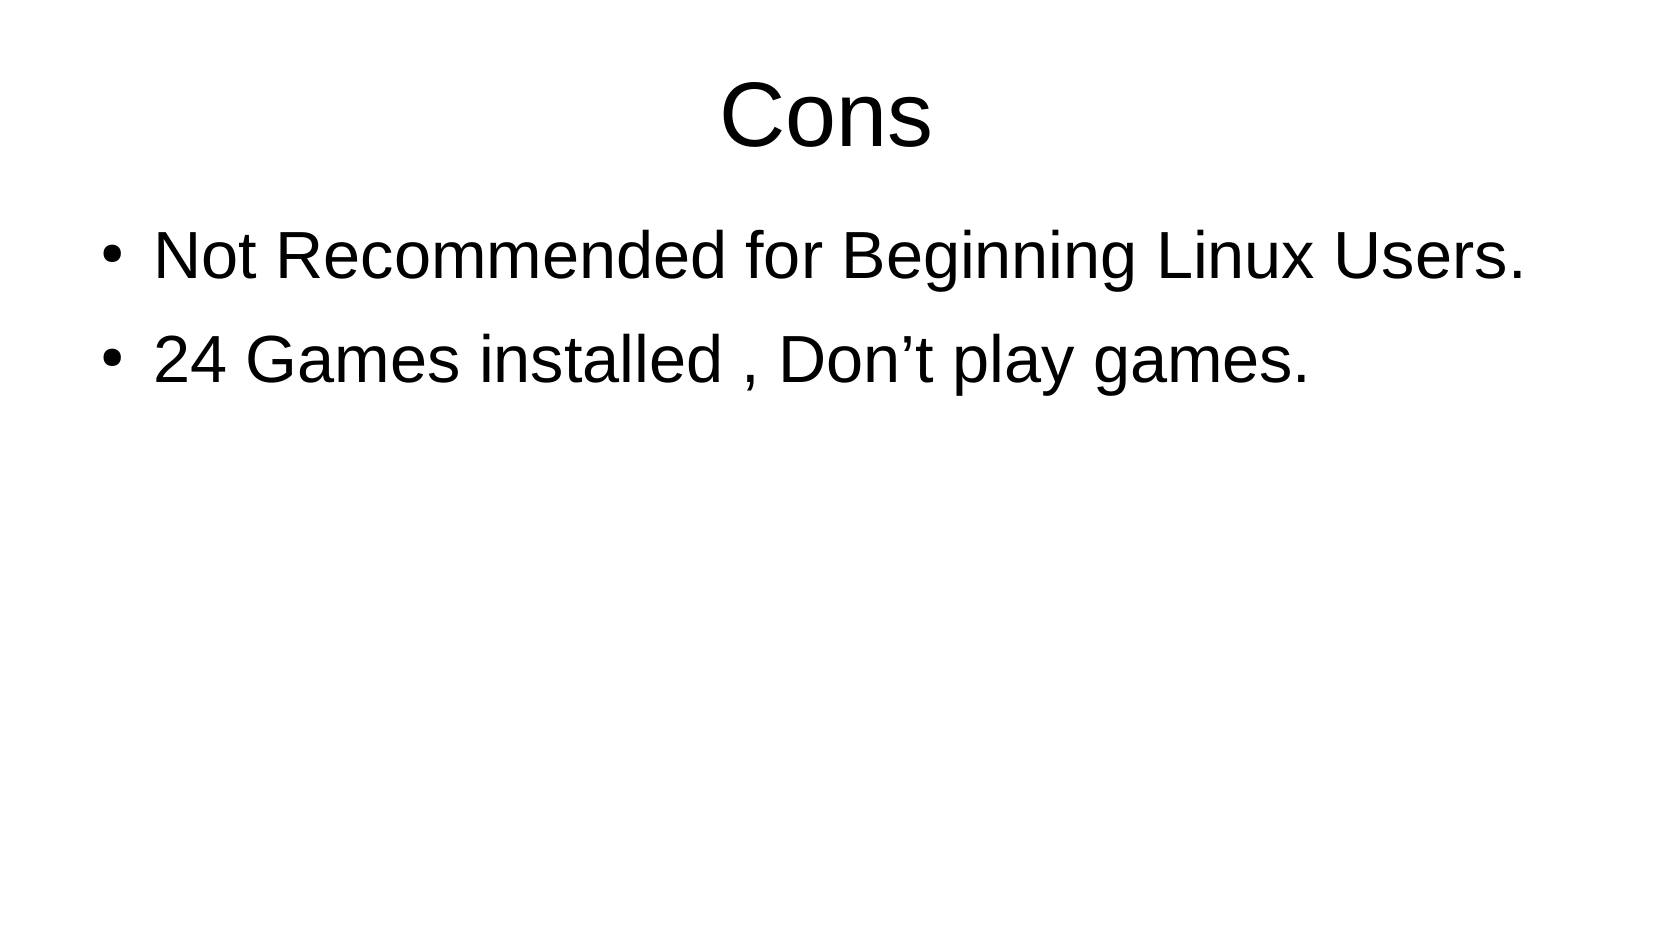

# Cons
Not Recommended for Beginning Linux Users.
24 Games installed , Don’t play games.